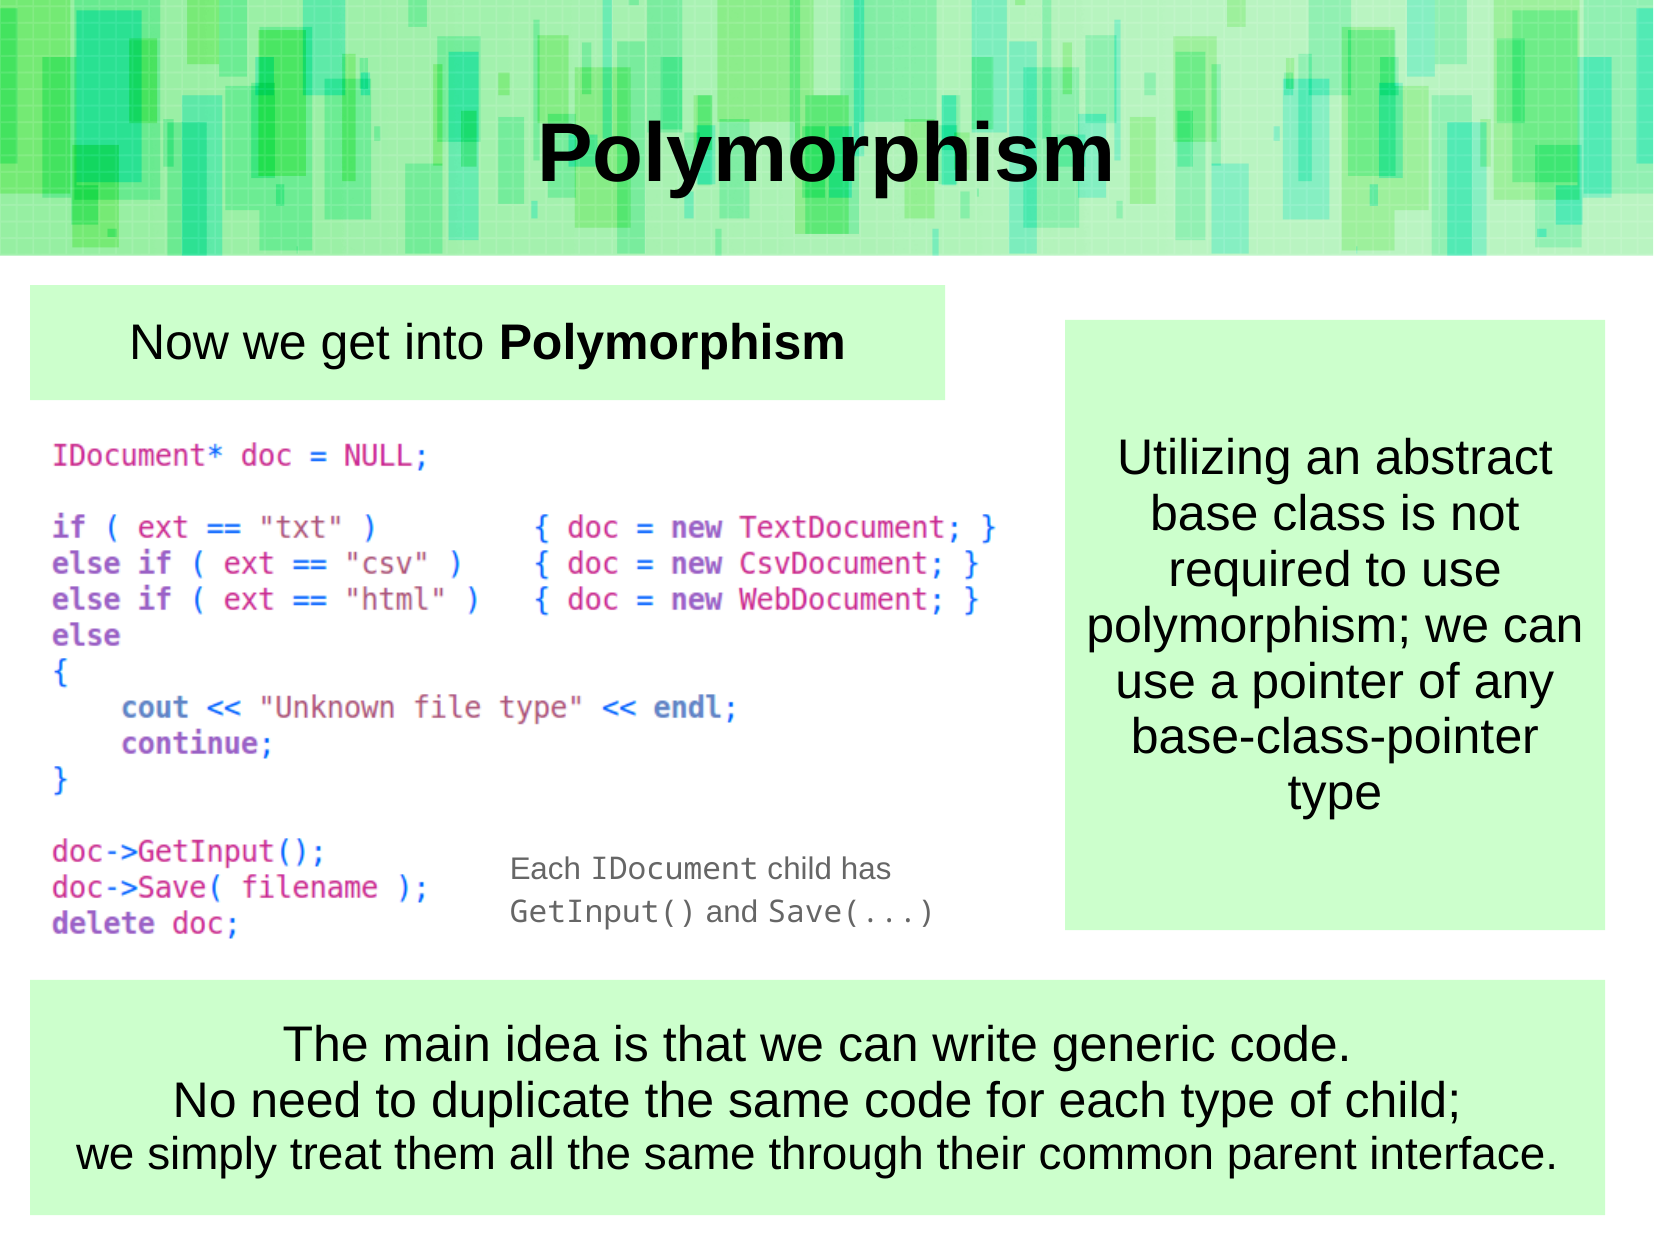

# Polymorphism
Now we get into Polymorphism
Utilizing an abstract base class is not required to use polymorphism; we can use a pointer of any base-class-pointer type
Each IDocument child has GetInput() and Save(...)
The main idea is that we can write generic code.
No need to duplicate the same code for each type of child;
we simply treat them all the same through their common parent interface.